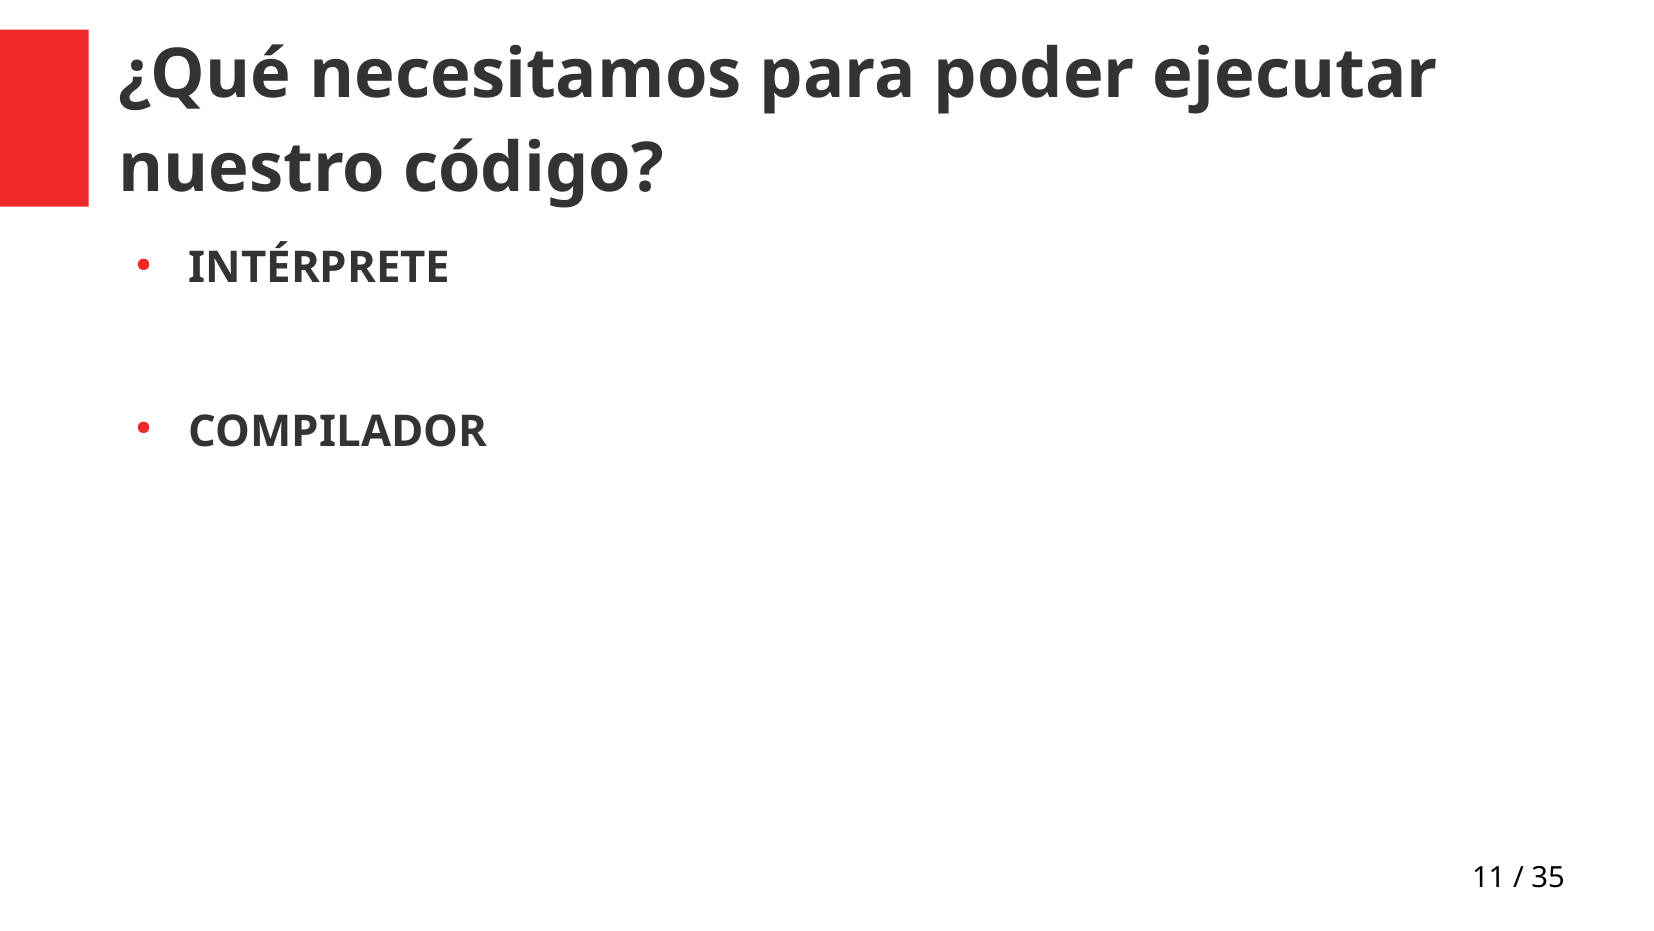

# ¿Qué necesitamos para poder ejecutar nuestro código?
INTÉRPRETE
COMPILADOR
11